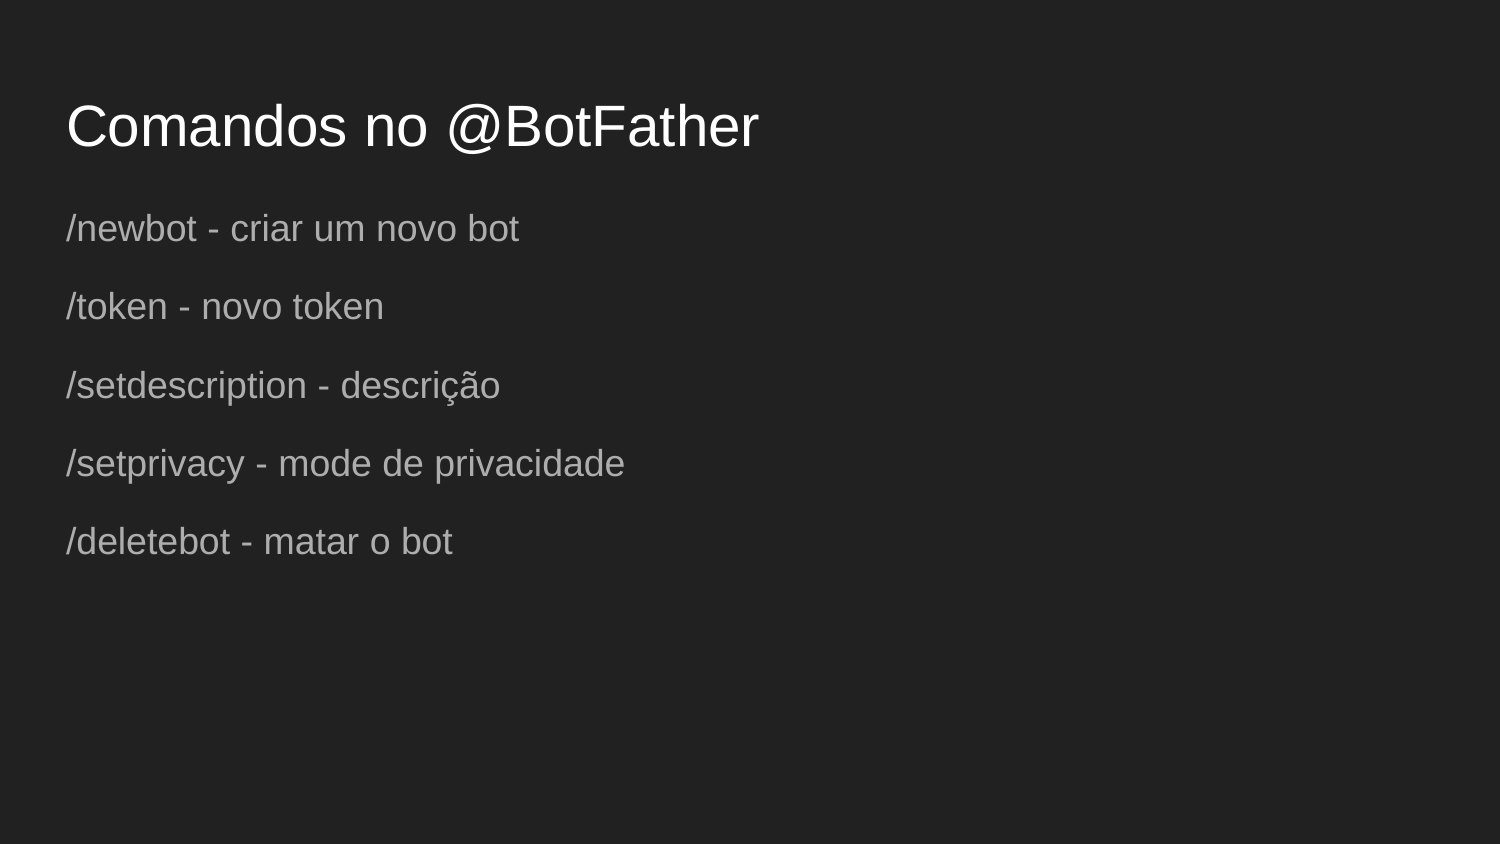

# Comandos no @BotFather
/newbot - criar um novo bot
/token - novo token
/setdescription - descrição
/setprivacy - mode de privacidade
/deletebot - matar o bot